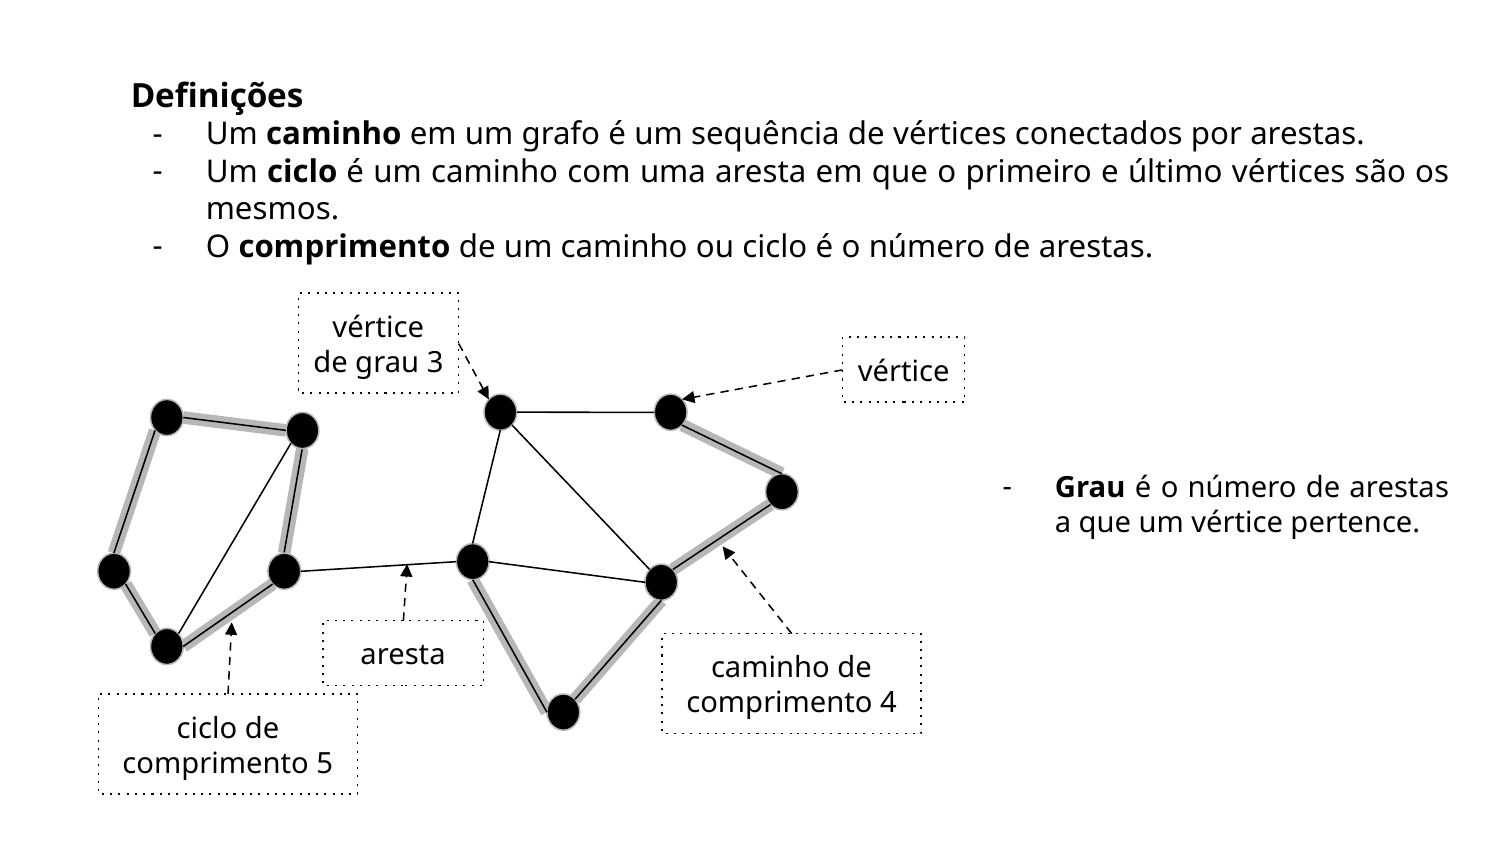

Definições
Um caminho em um grafo é um sequência de vértices conectados por arestas.
Um ciclo é um caminho com uma aresta em que o primeiro e último vértices são os mesmos.
O comprimento de um caminho ou ciclo é o número de arestas.
vértice de grau 3
vértice
Grau é o número de arestas a que um vértice pertence.
aresta
caminho de comprimento 4
ciclo de comprimento 5